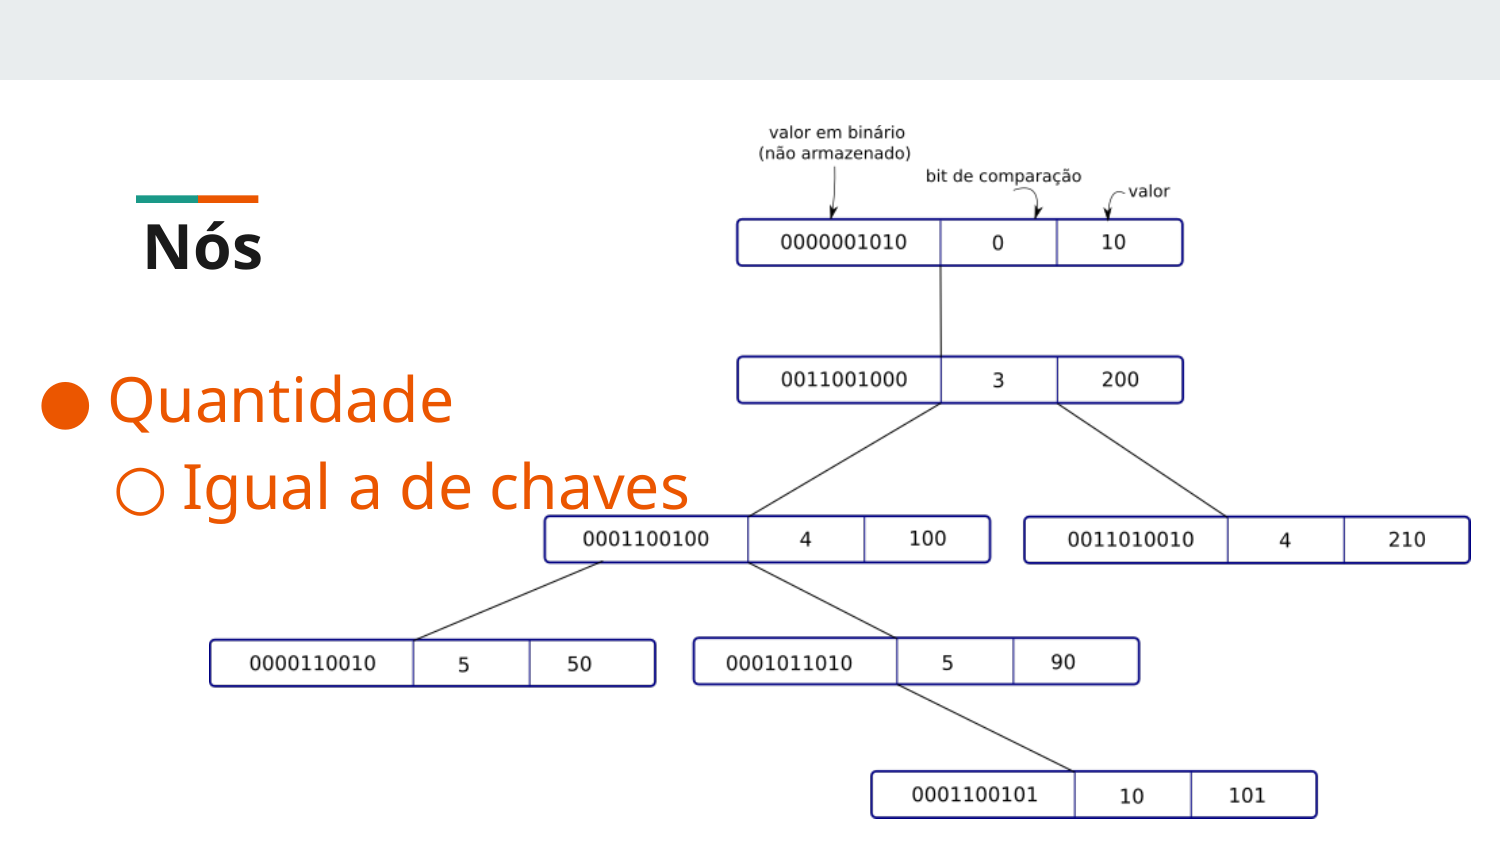

# Nós
Quantidade
Igual a de chaves